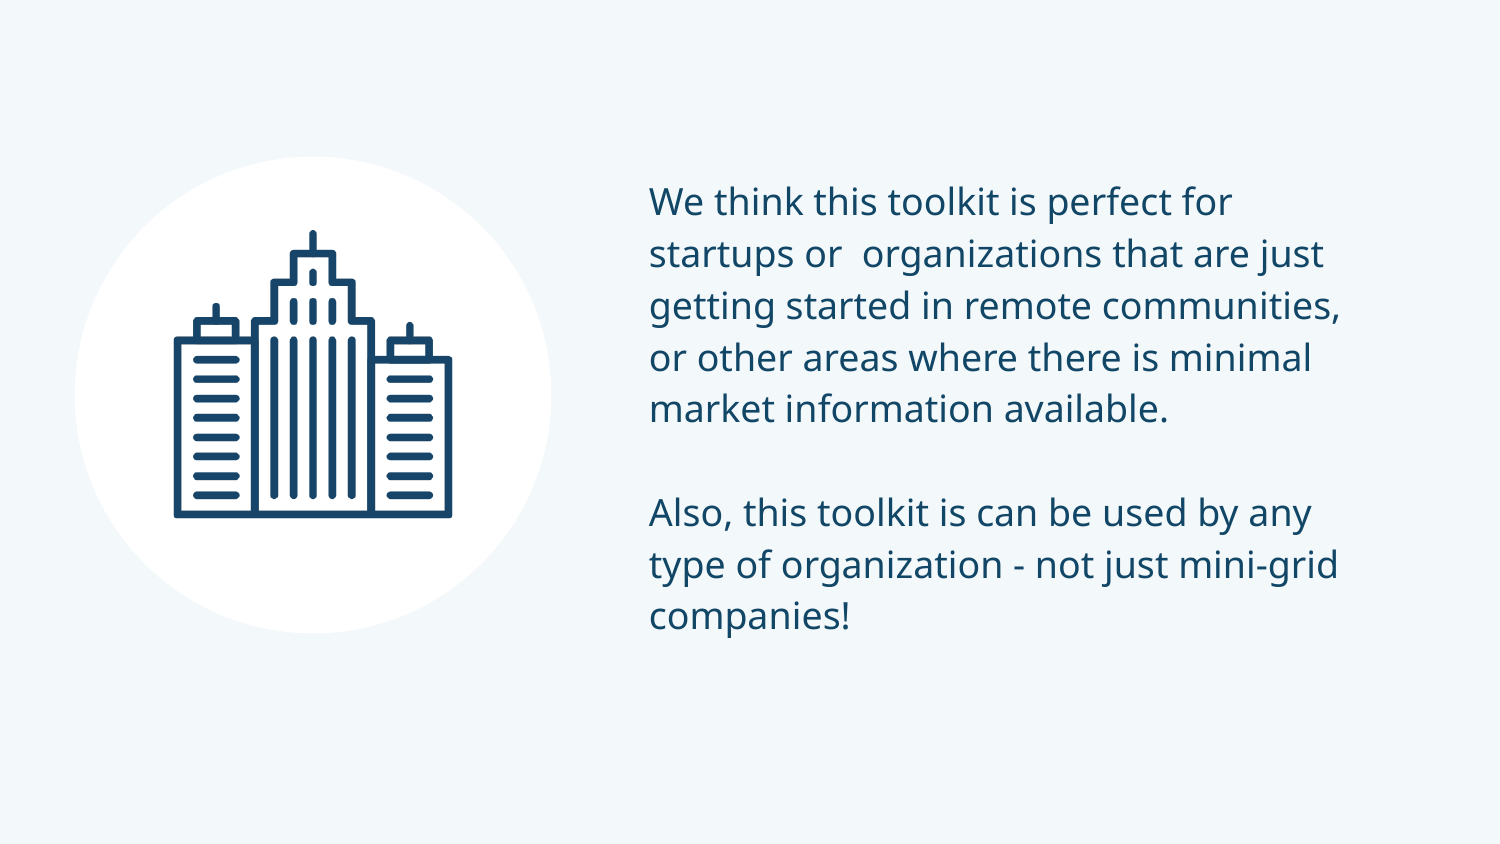

# We think this toolkit is perfect for startups or organizations that are just getting started in remote communities, or other areas where there is minimal market information available. Also, this toolkit is can be used by any type of organization - not just mini-grid companies!